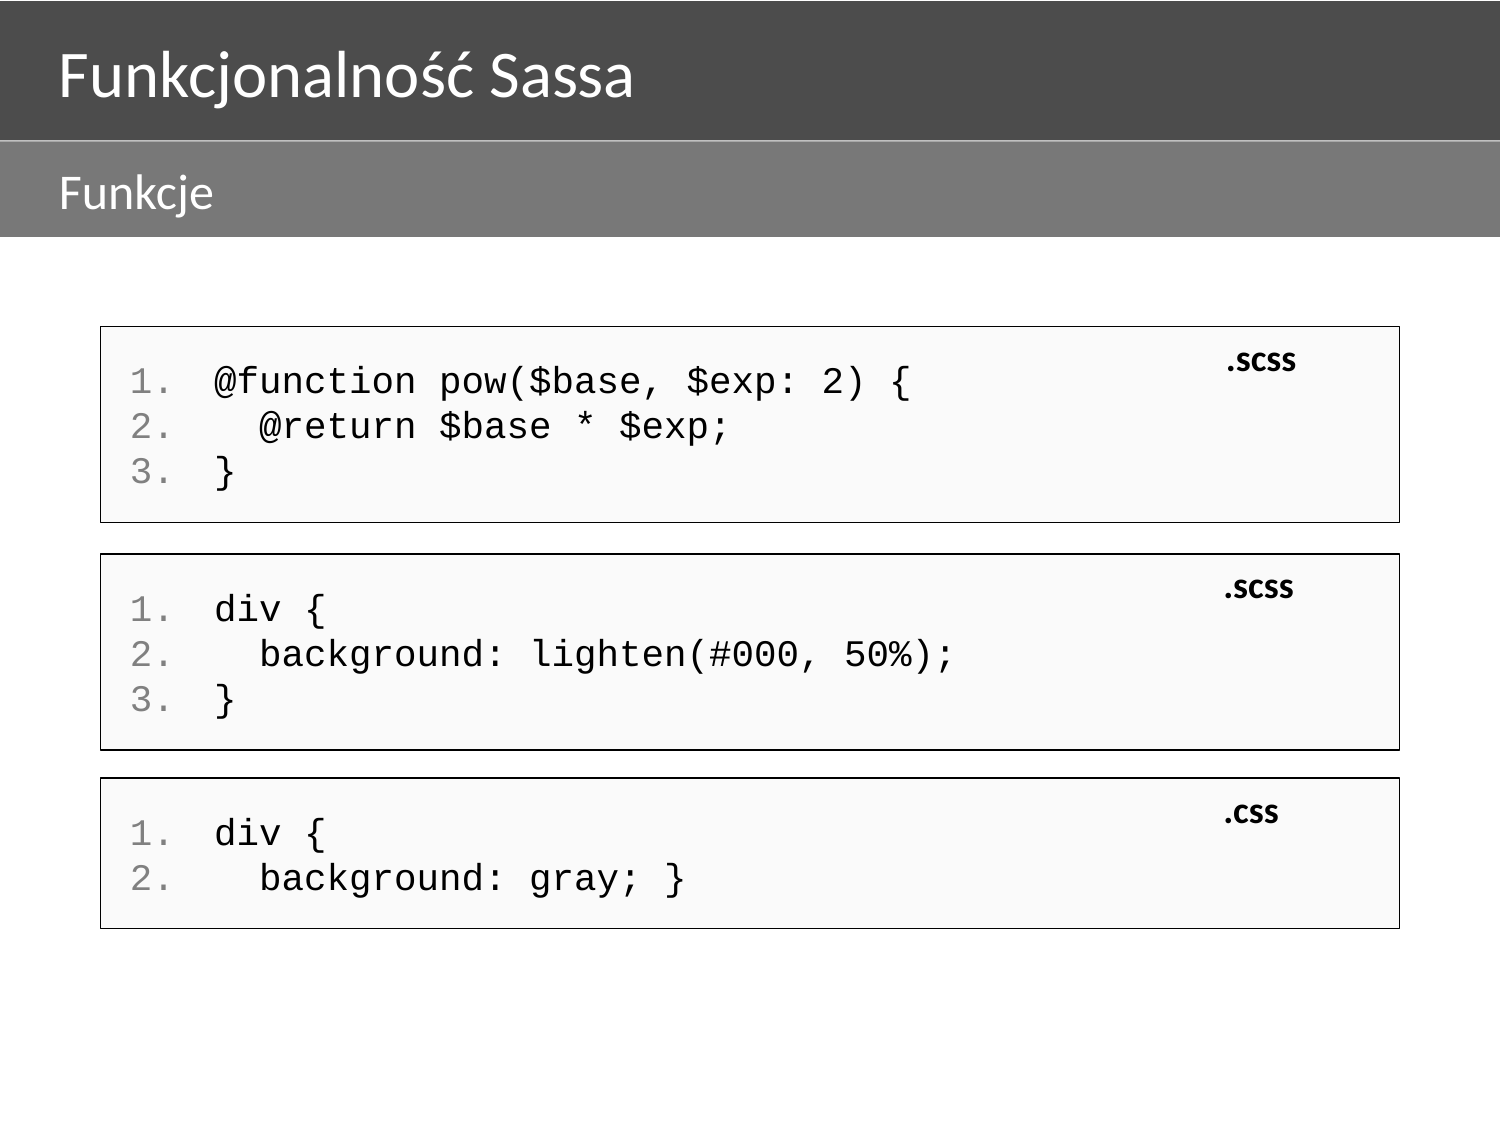

Funkcjonalność Sassa
Funkcje
@function pow($base, $exp: 2) {
 @return $base * $exp;
}
.scss
div {
 background: lighten(#000, 50%);
}
.scss
div {
 background: gray; }
.css